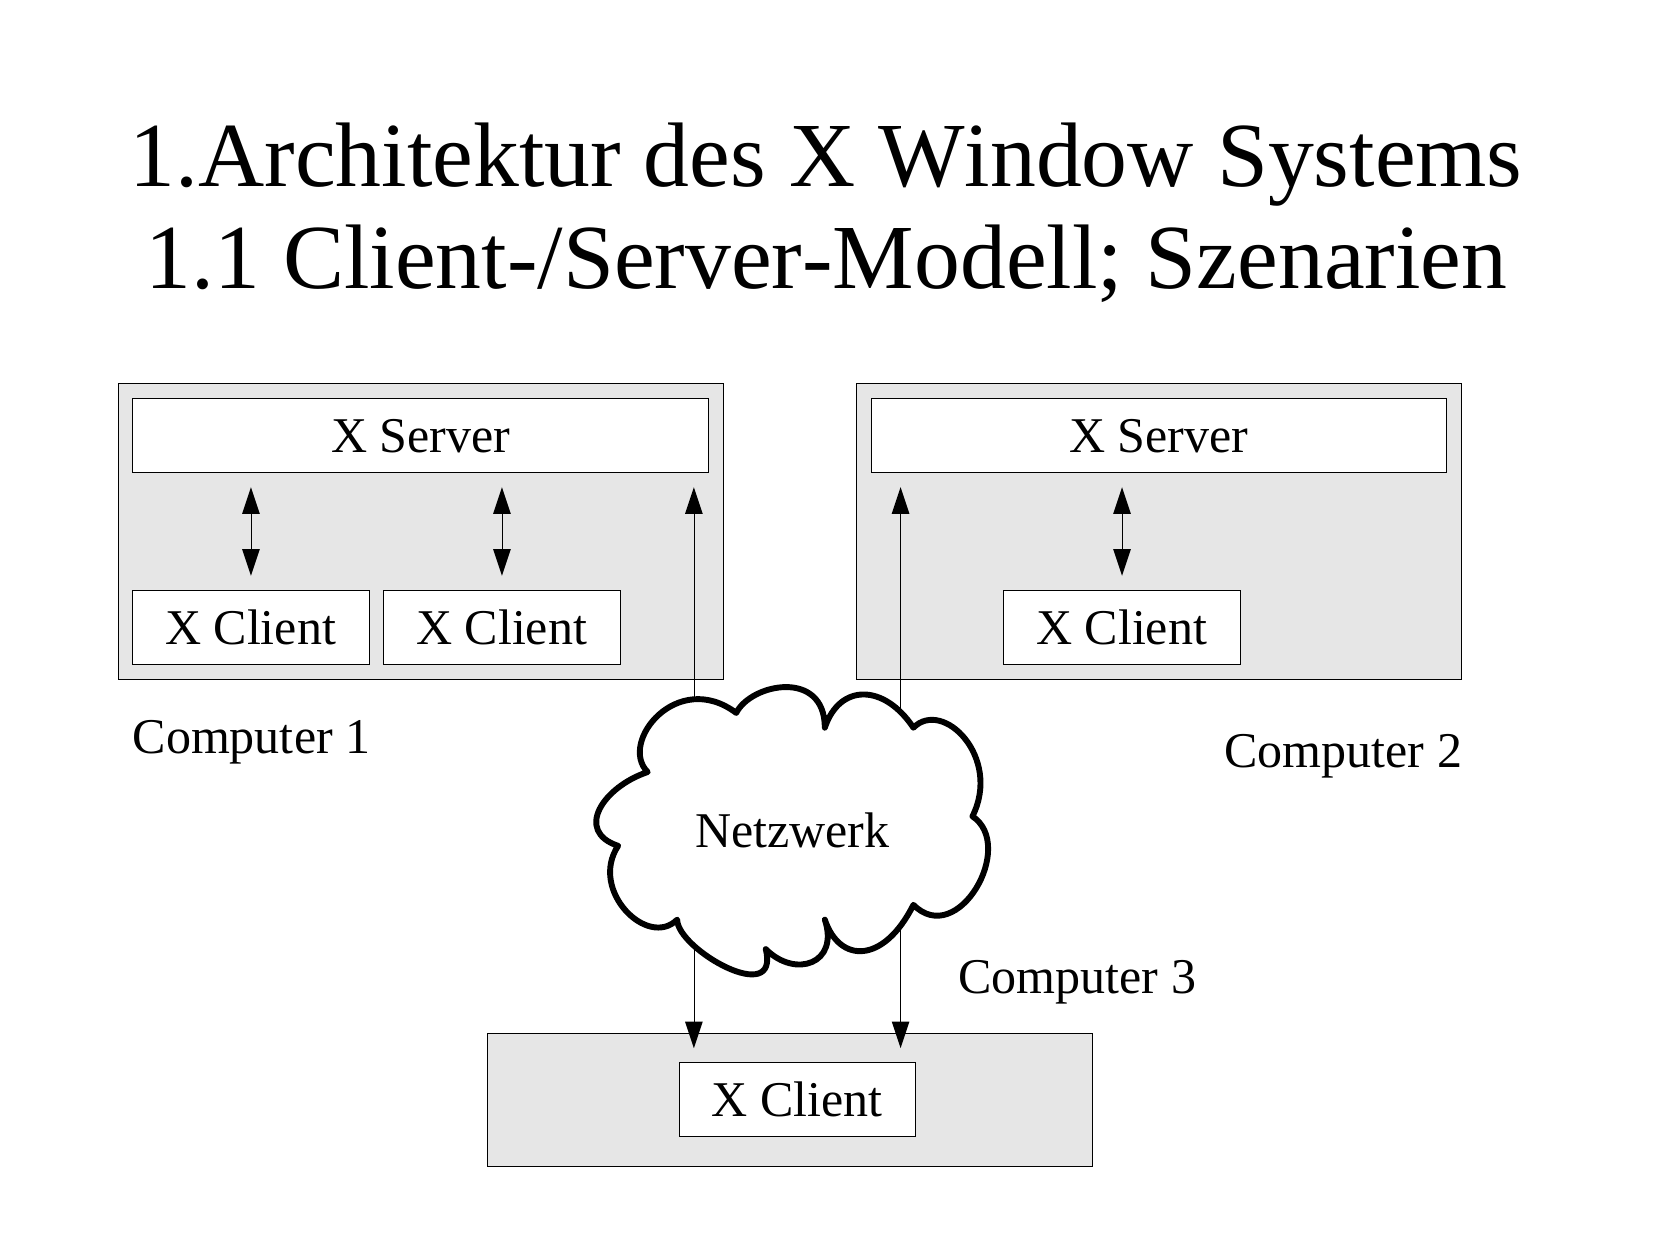

# 1.Architektur des X Window Systems 1.1 Client-/Server-Modell; Szenarien
X Server
X Server
X Client
X Client
X Client
Netzwerk
Computer 1
Computer 2
Computer 3
X Client